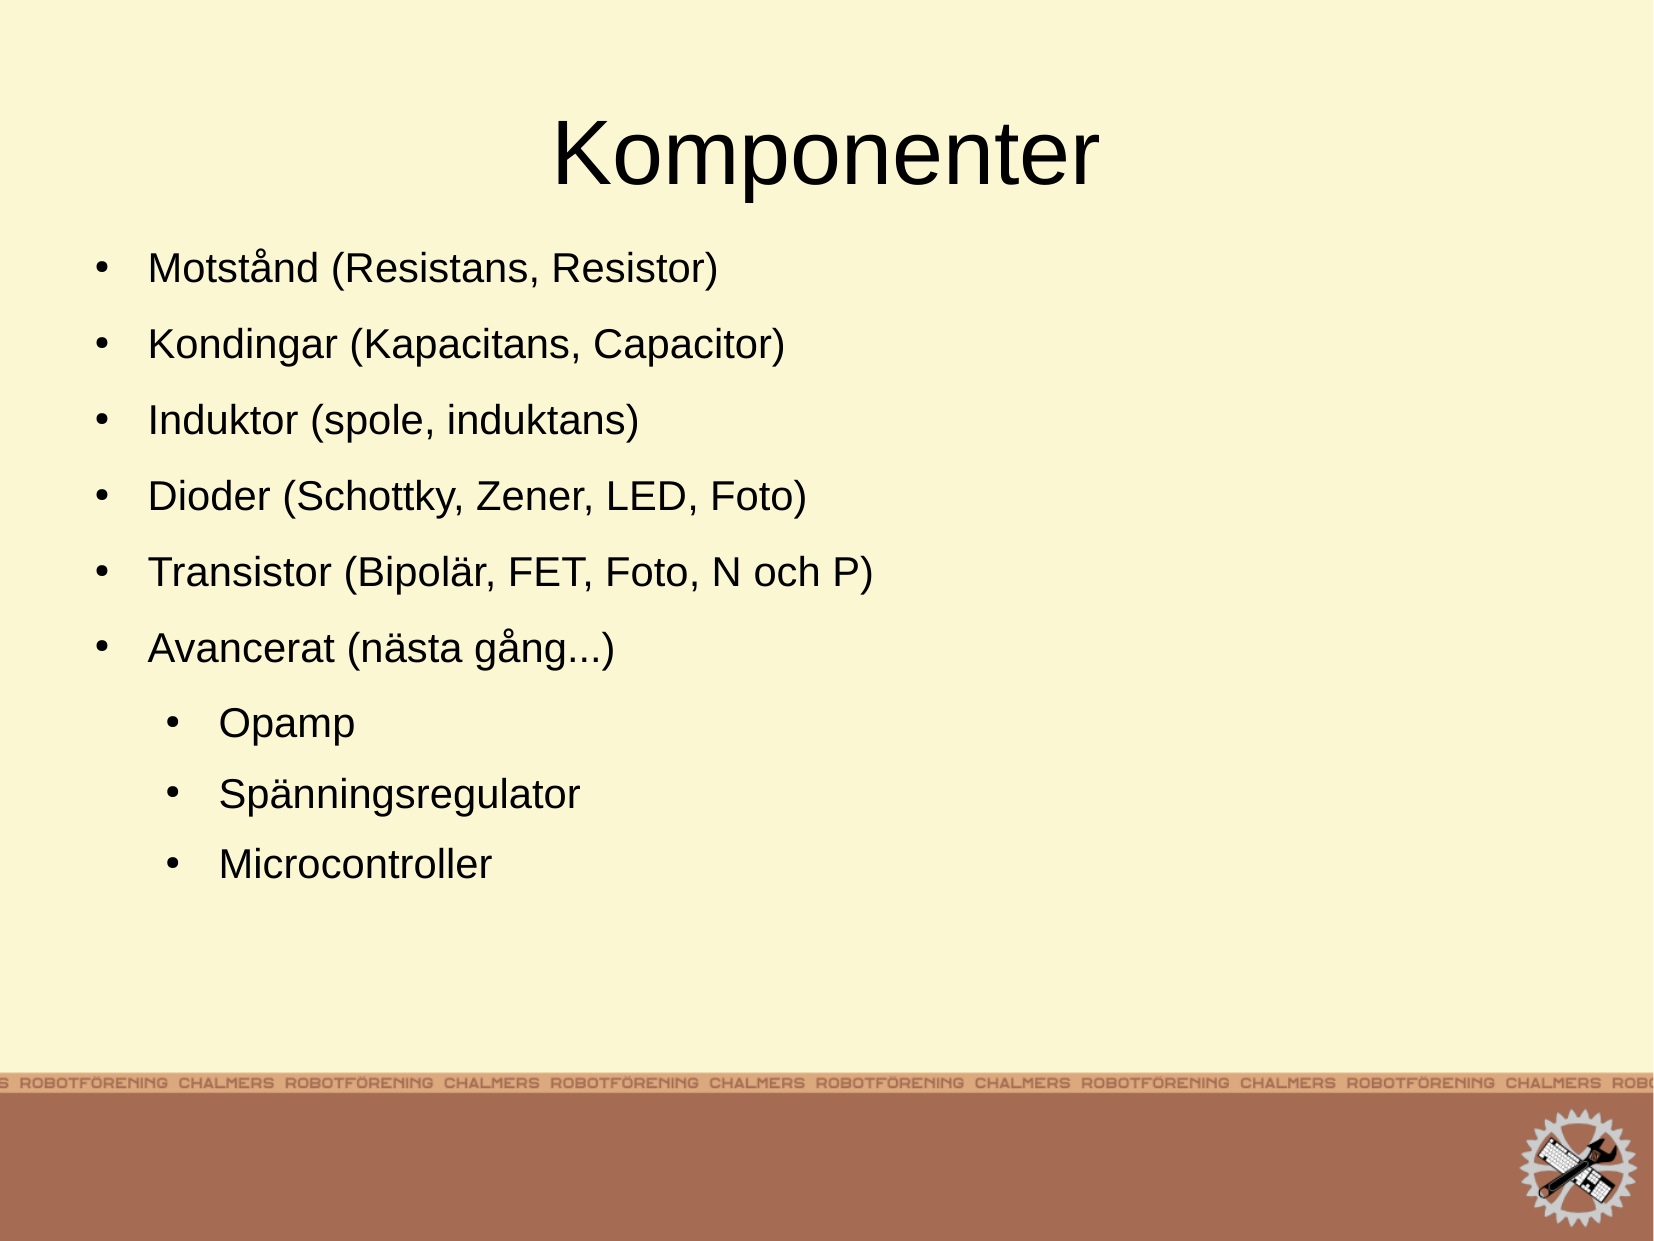

# Komponenter
Motstånd (Resistans, Resistor)
Kondingar (Kapacitans, Capacitor)
Induktor (spole, induktans)
Dioder (Schottky, Zener, LED, Foto)
Transistor (Bipolär, FET, Foto, N och P)
Avancerat (nästa gång...)
Opamp
Spänningsregulator
Microcontroller